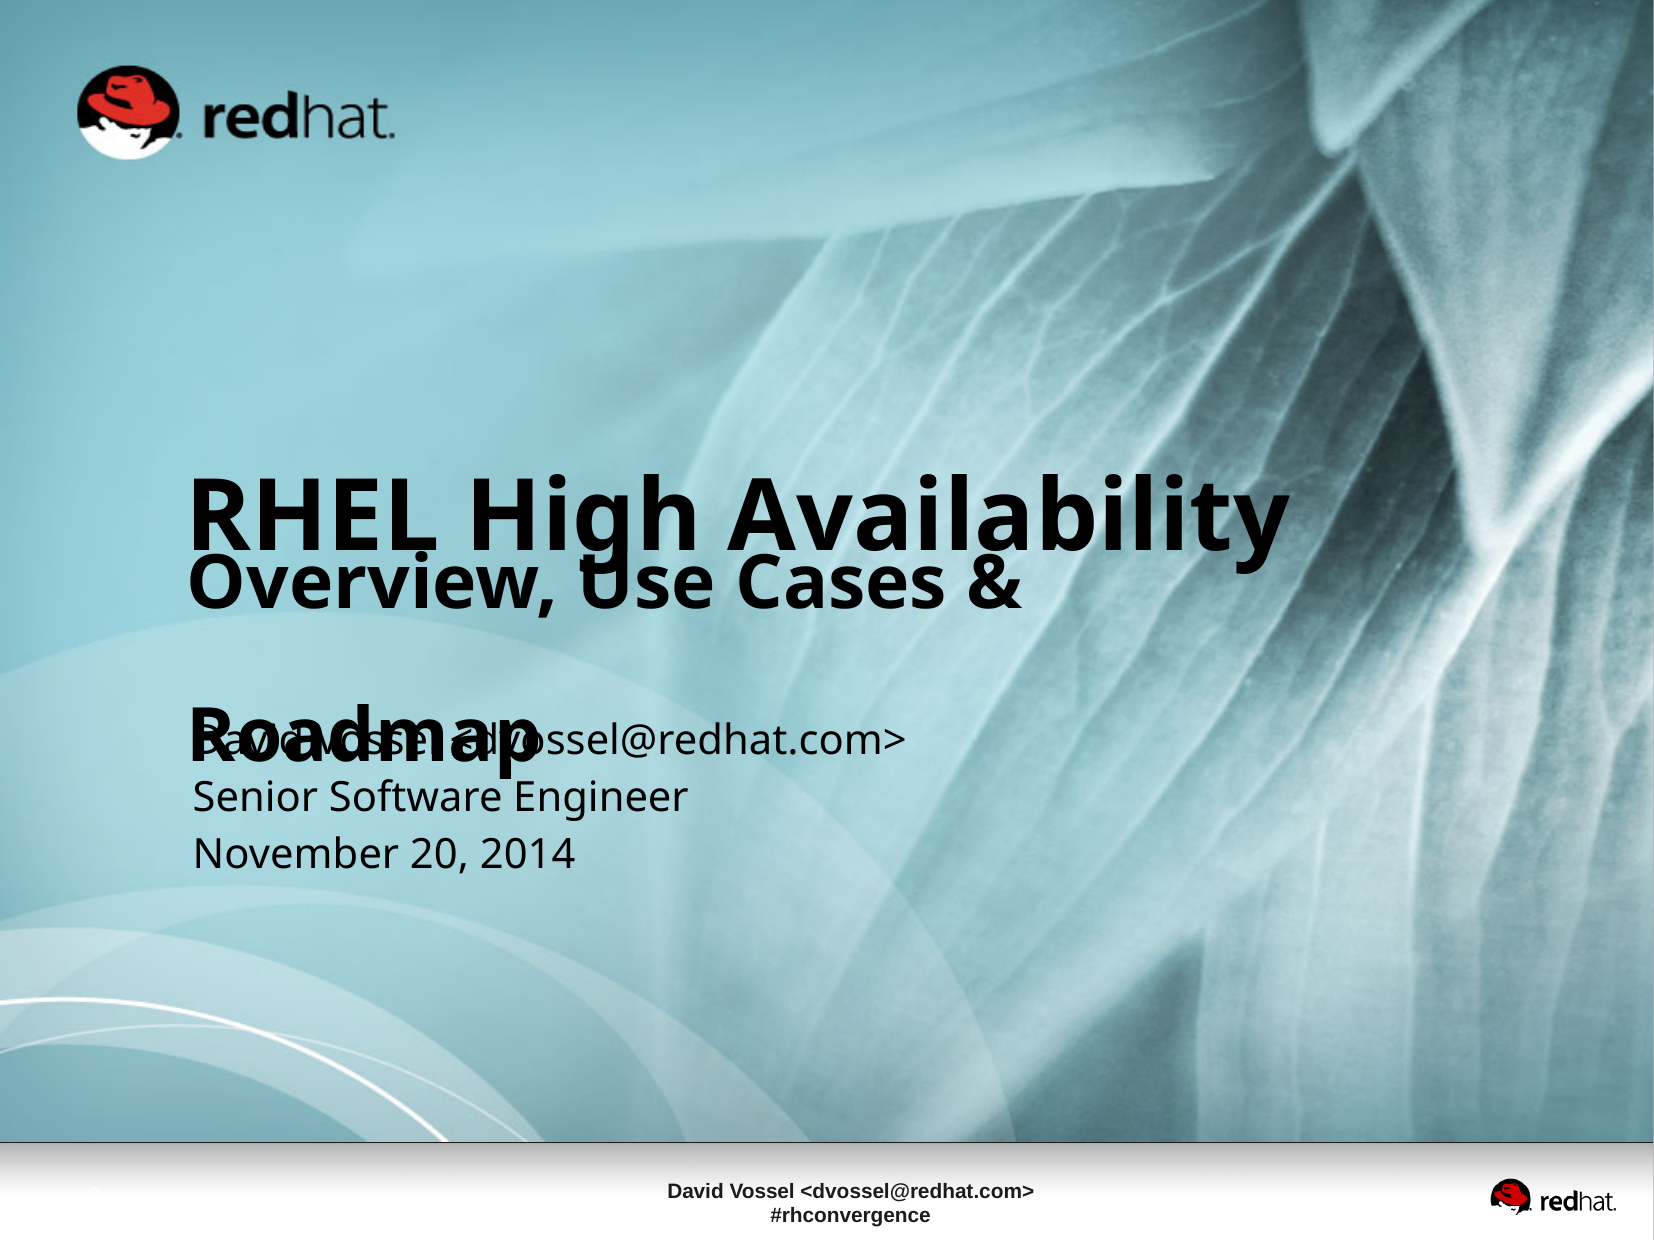

RHEL High Availability
Overview, Use Cases & Roadmap
David Vossel <dvossel@redhat.com>
Senior Software Engineer
November 20, 2014